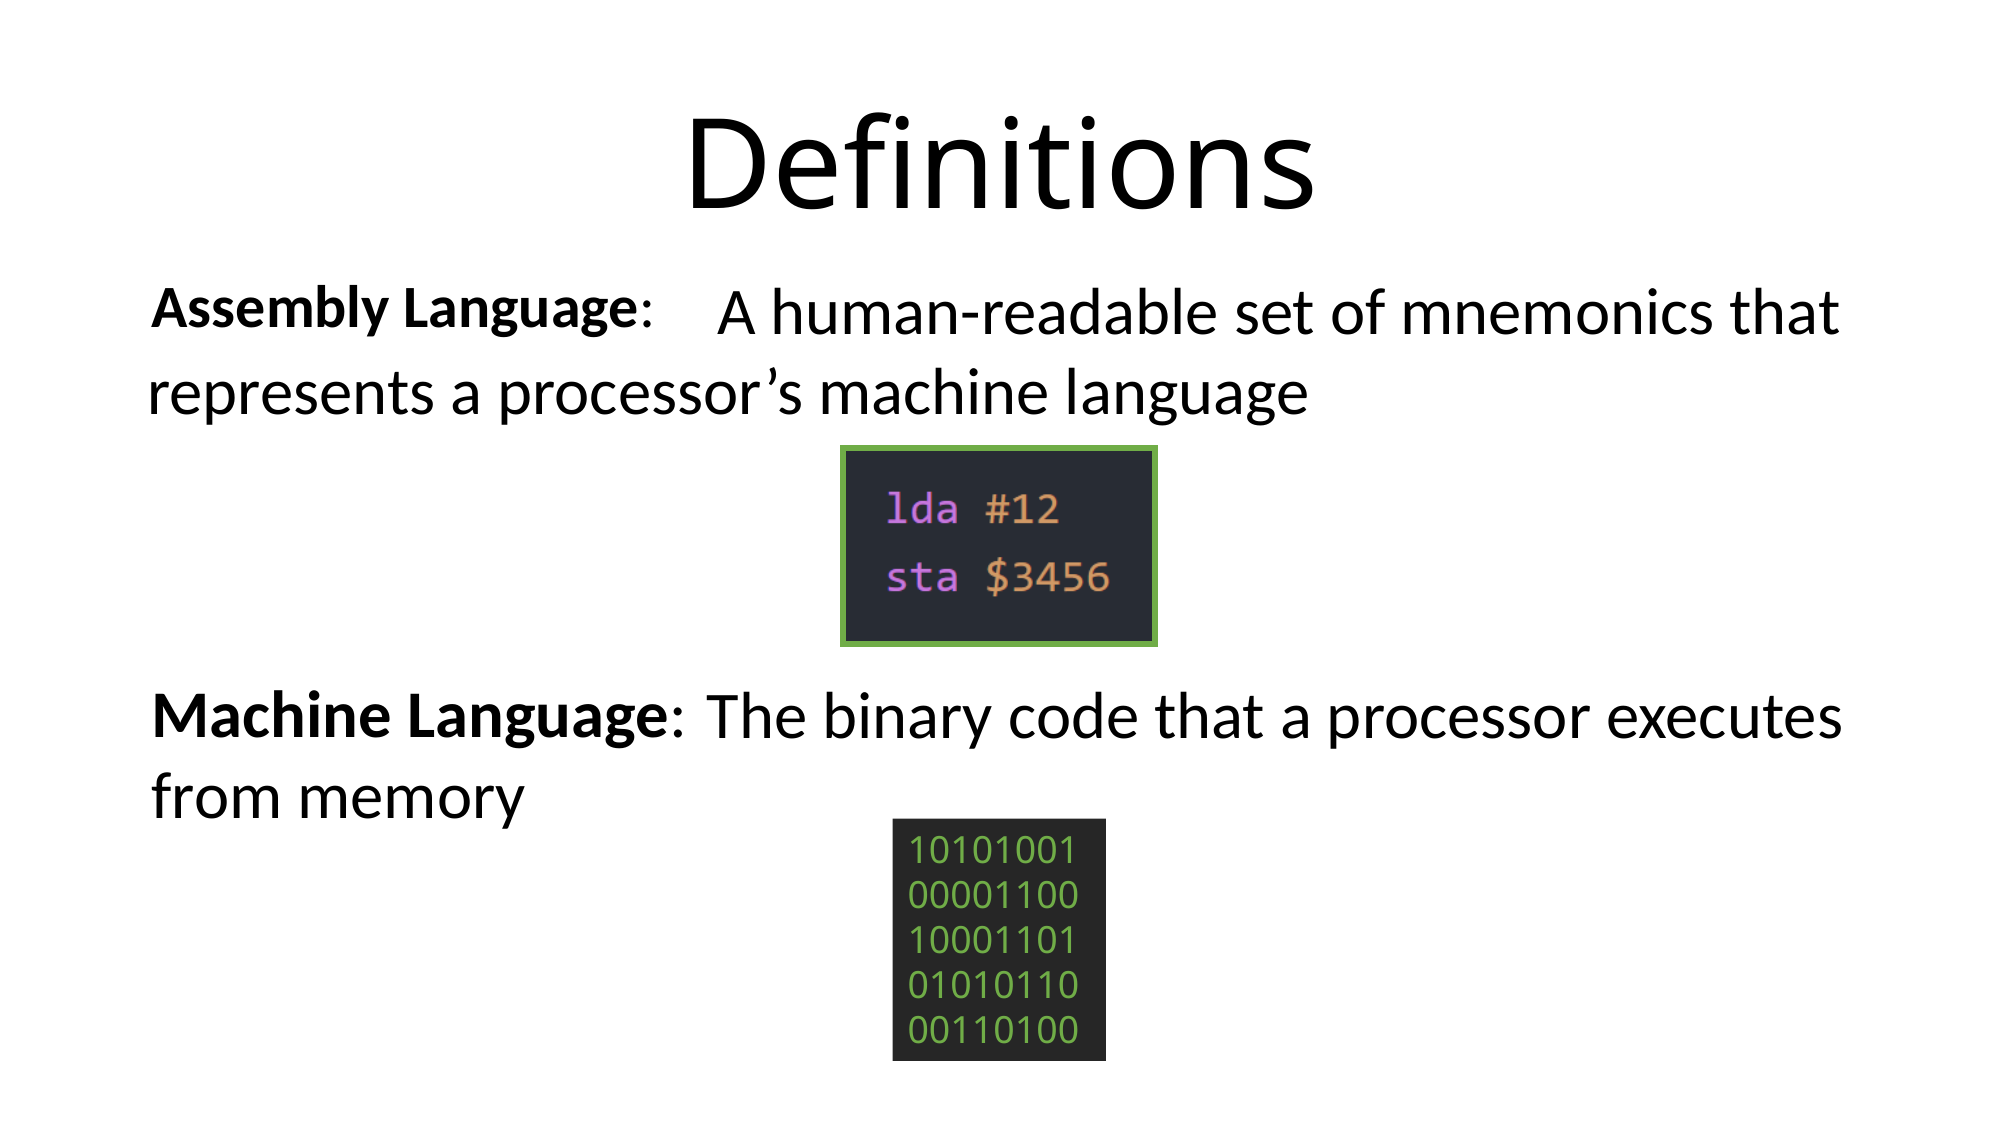

# Definitions
 A human-readable set of mnemonics that
 represents a processor’s machine language
Assembly Language:
 The binary code that a processor executes from memory
Machine Language:
10101001
00001100
10001101
01010110
00110100